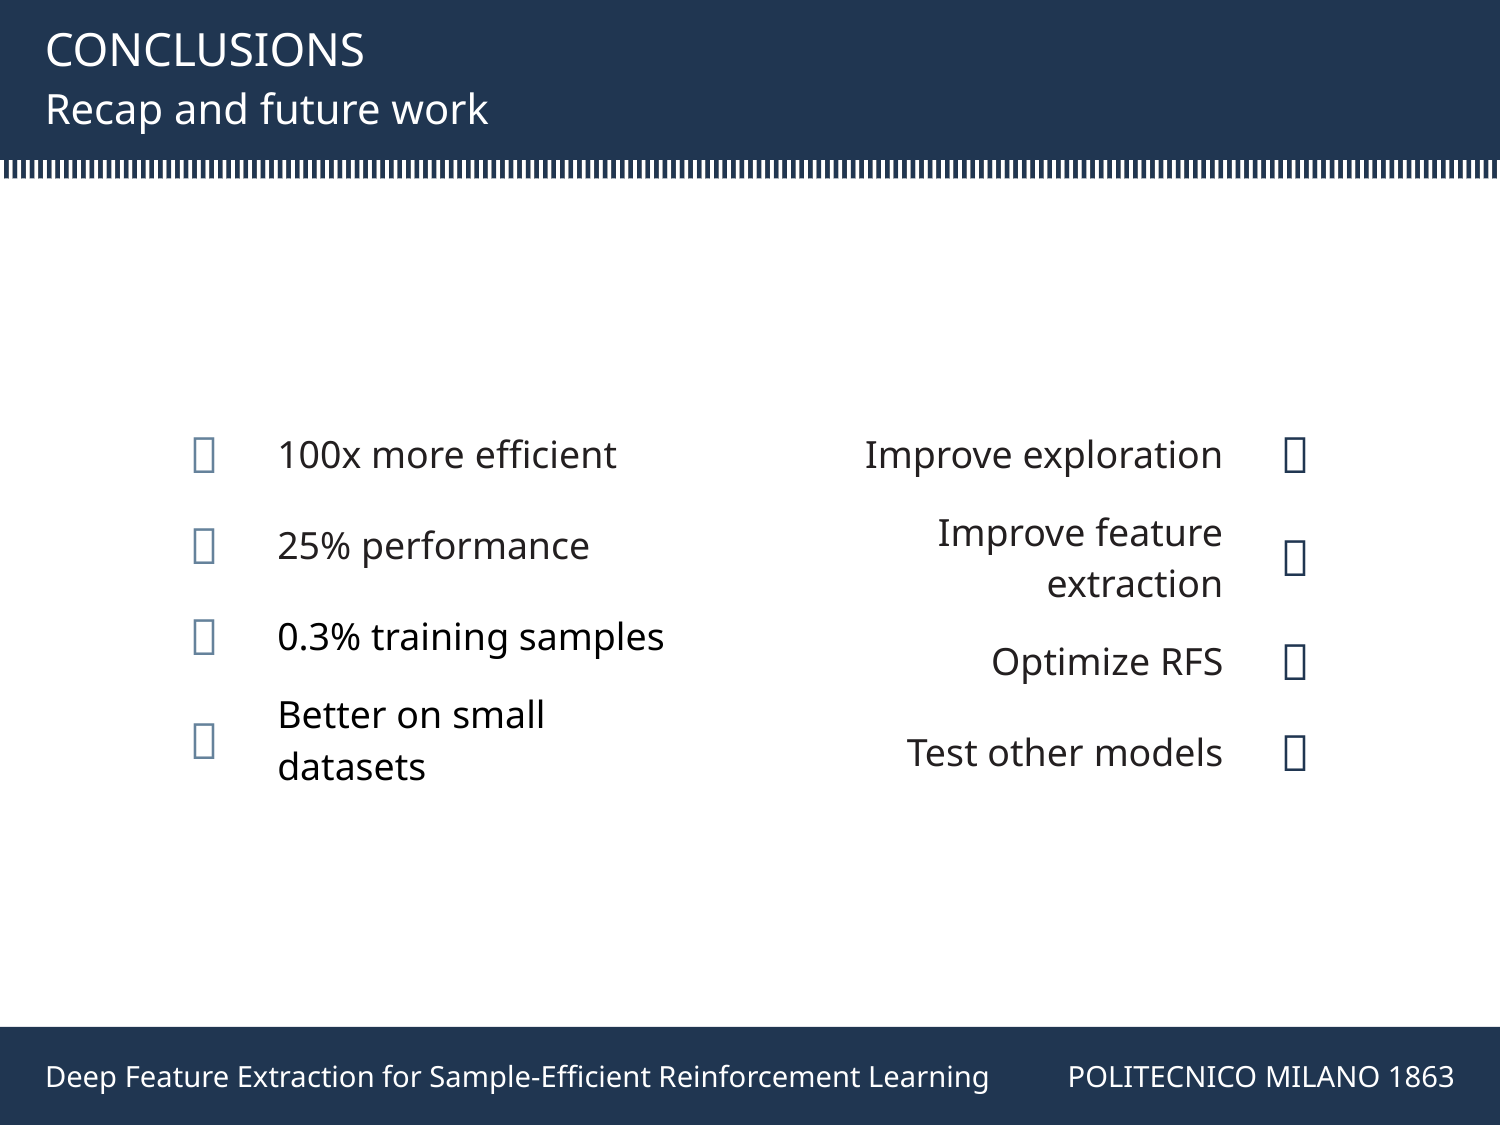

CONCLUSIONS
Recap and future work
| Improve exploration |  |
| --- | --- |
| Improve feature extraction |  |
| Optimize RFS |  |
| Test other models |  |
|  | 100x more efficient |
| --- | --- |
|  | 25% performance |
|  | 0.3% training samples |
|  | Better on small datasets |
Deep Feature Extraction for Sample-Efficient Reinforcement Learning
POLITECNICO MILANO 1863